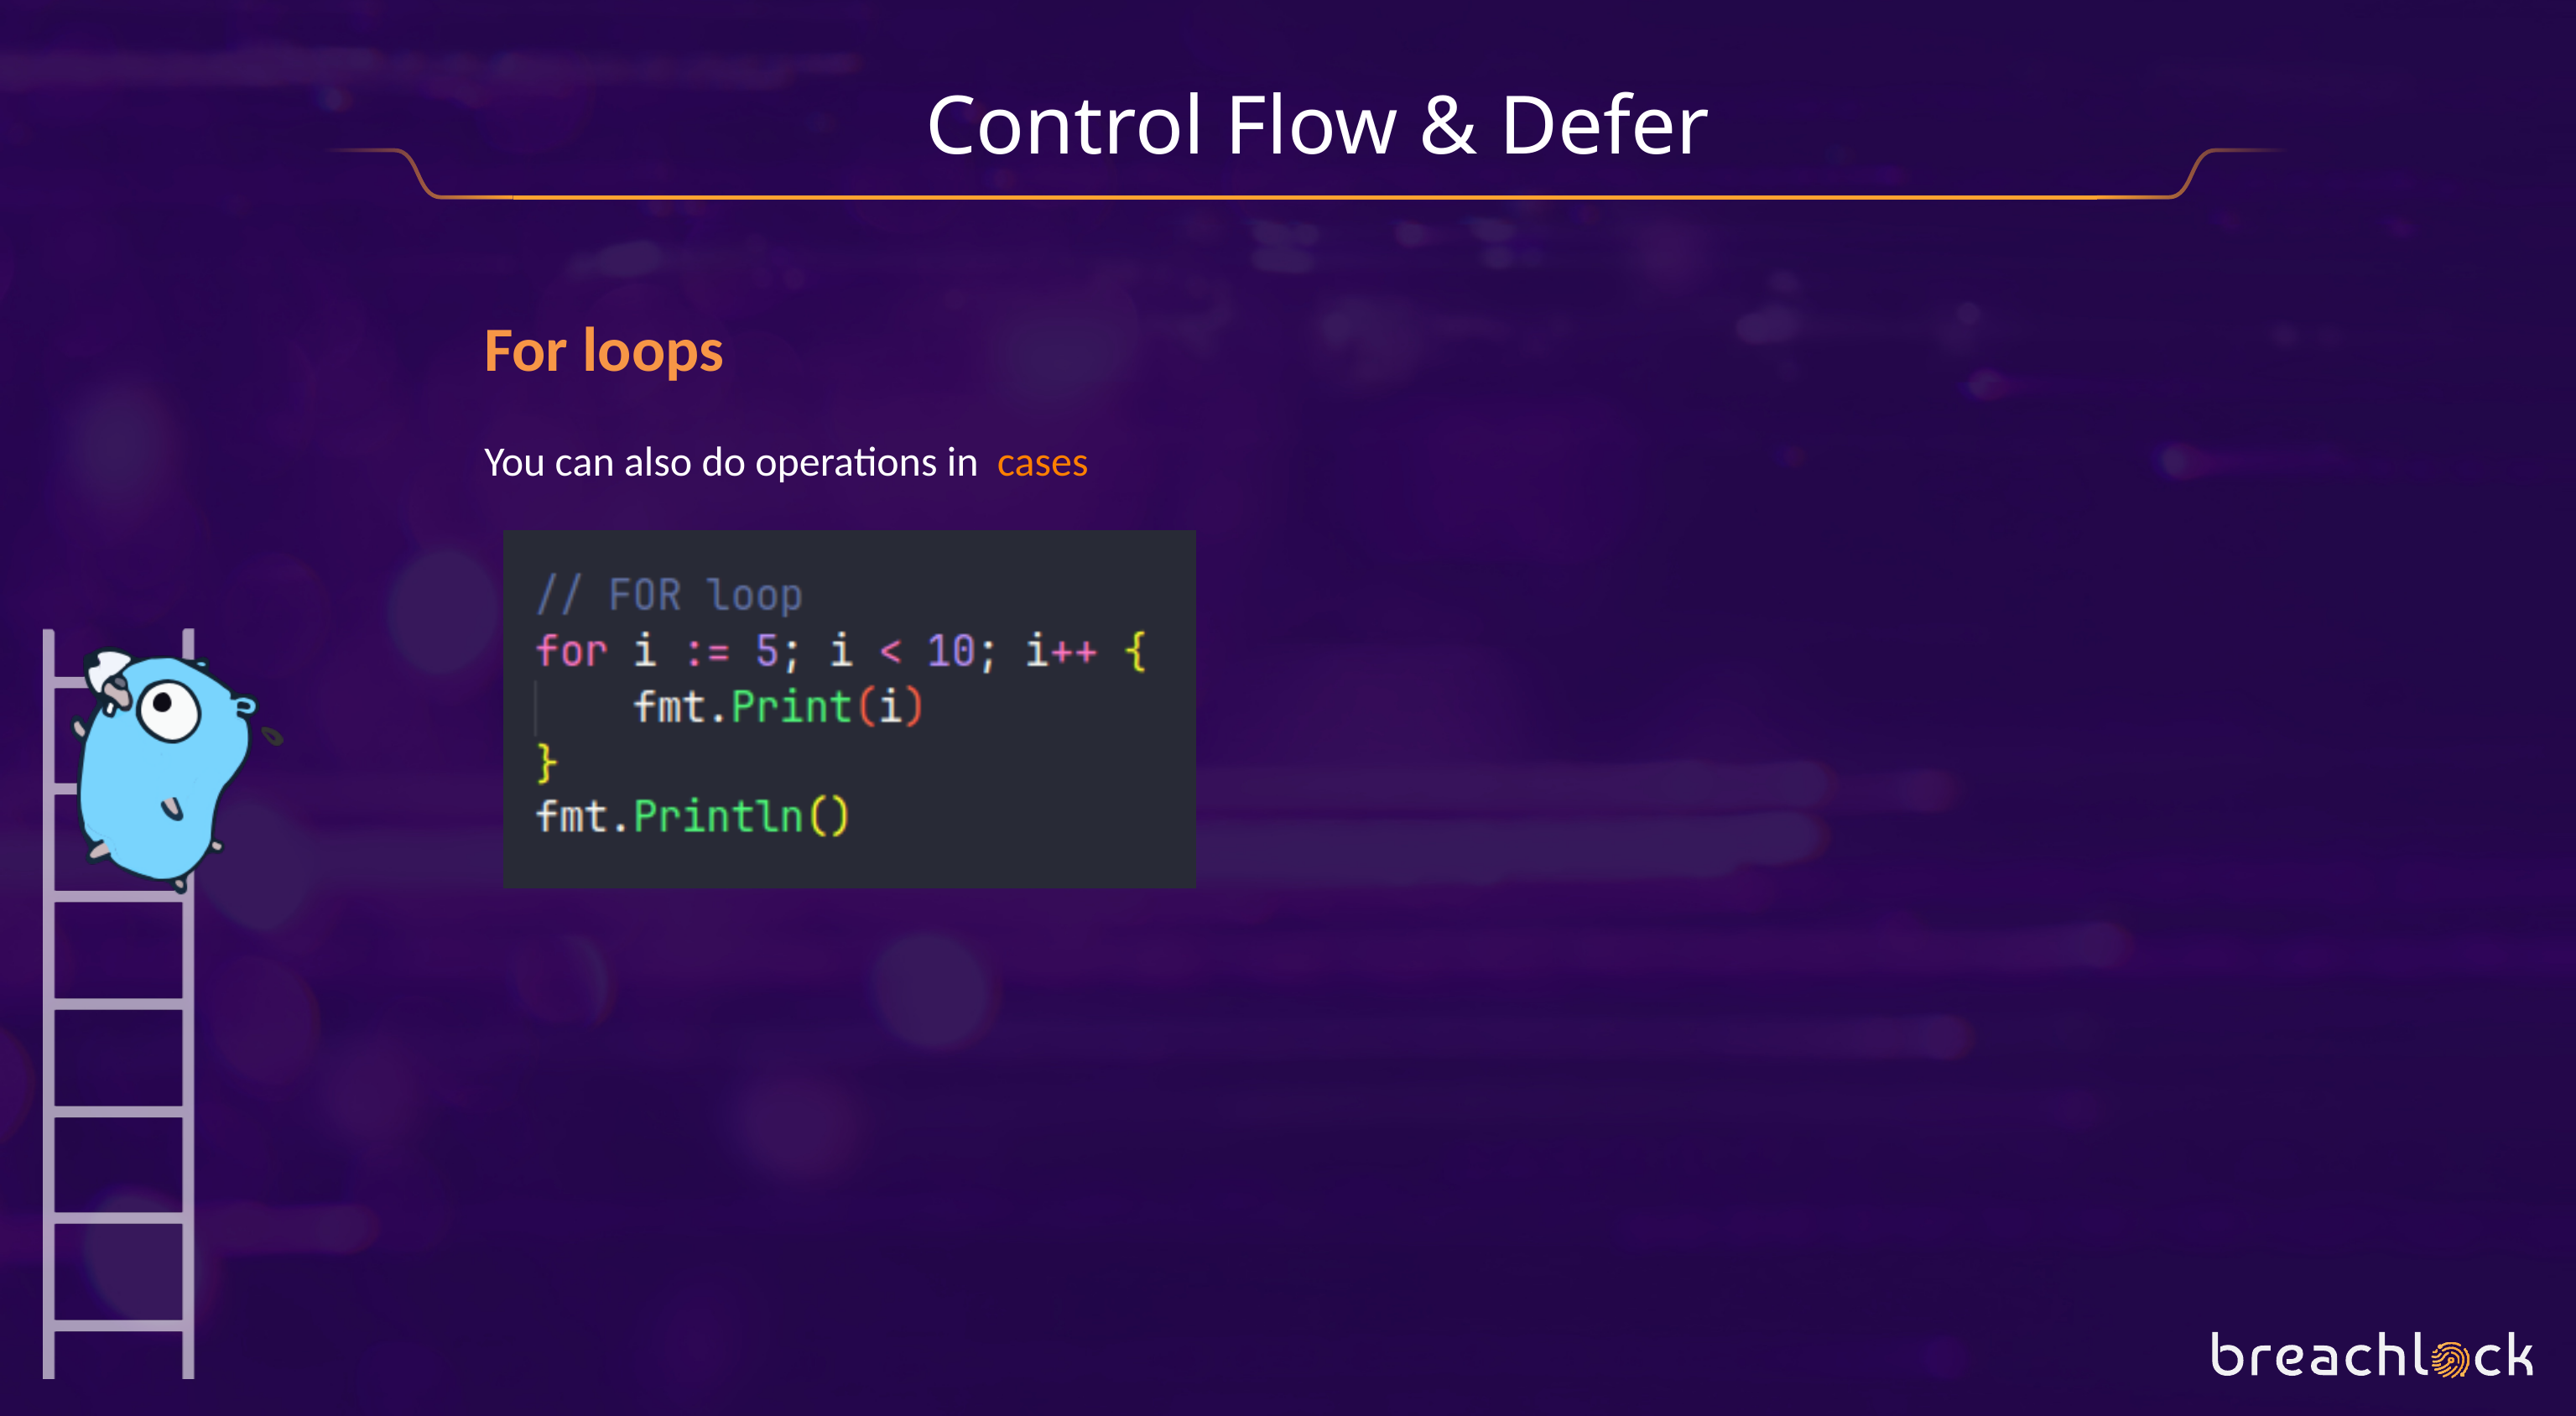

Control Flow & Defer
For loops
You can also do operations in cases